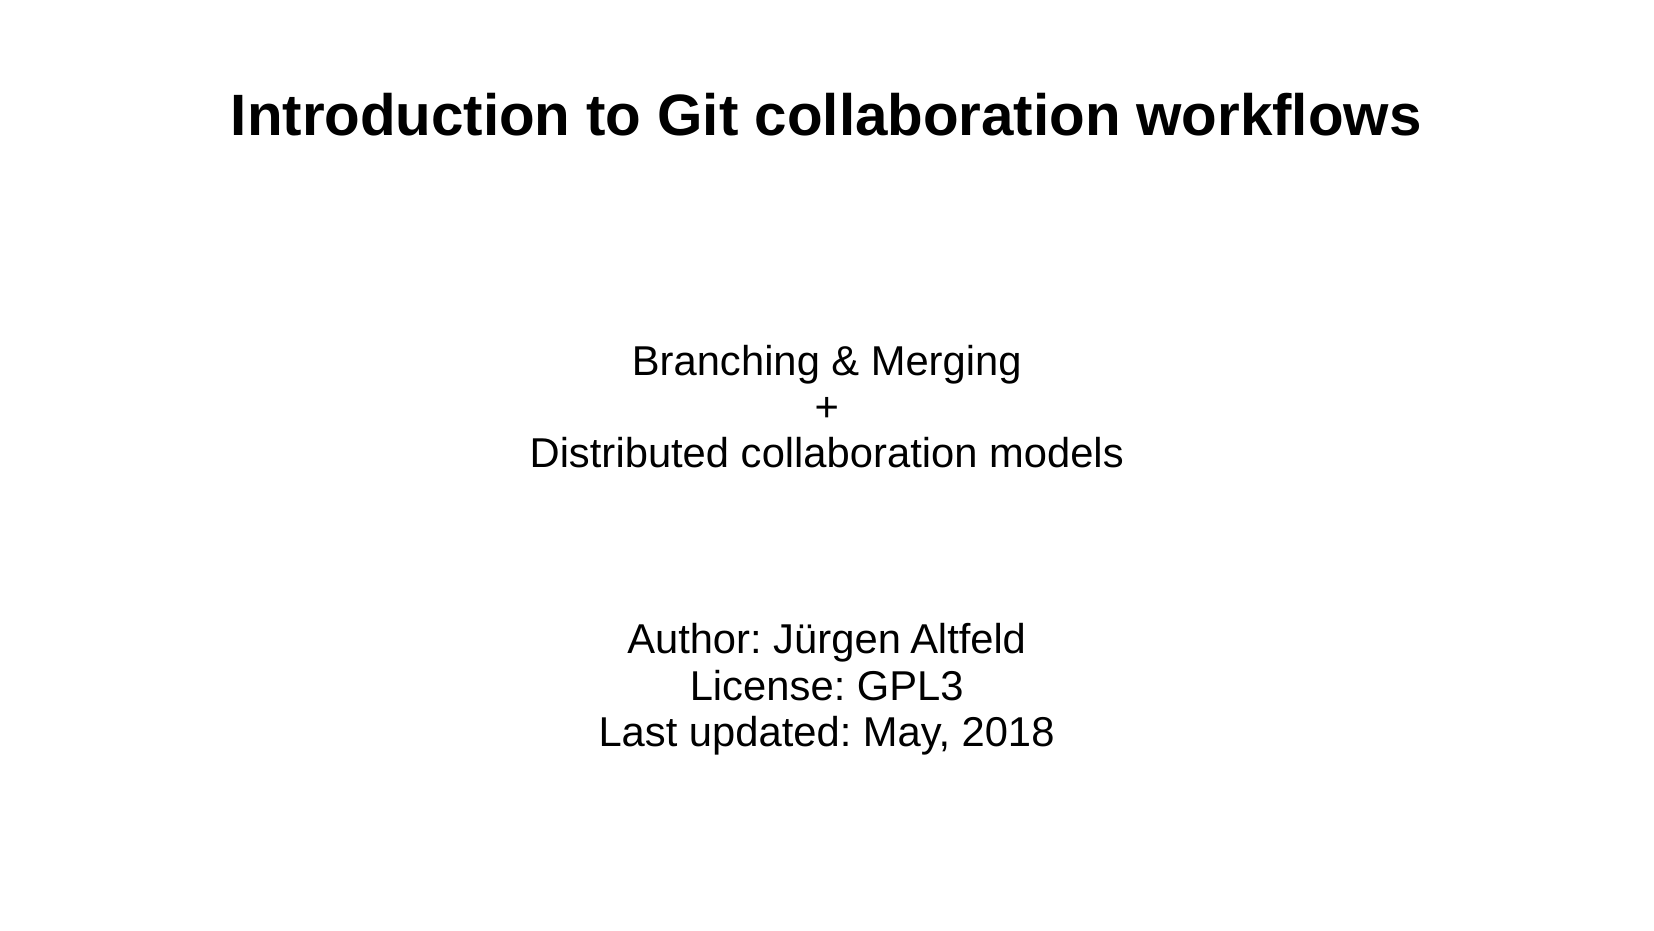

# Introduction to Git collaboration workflows
Branching & Merging
+
Distributed collaboration models
Author: Jürgen Altfeld
License: GPL3
Last updated: May, 2018